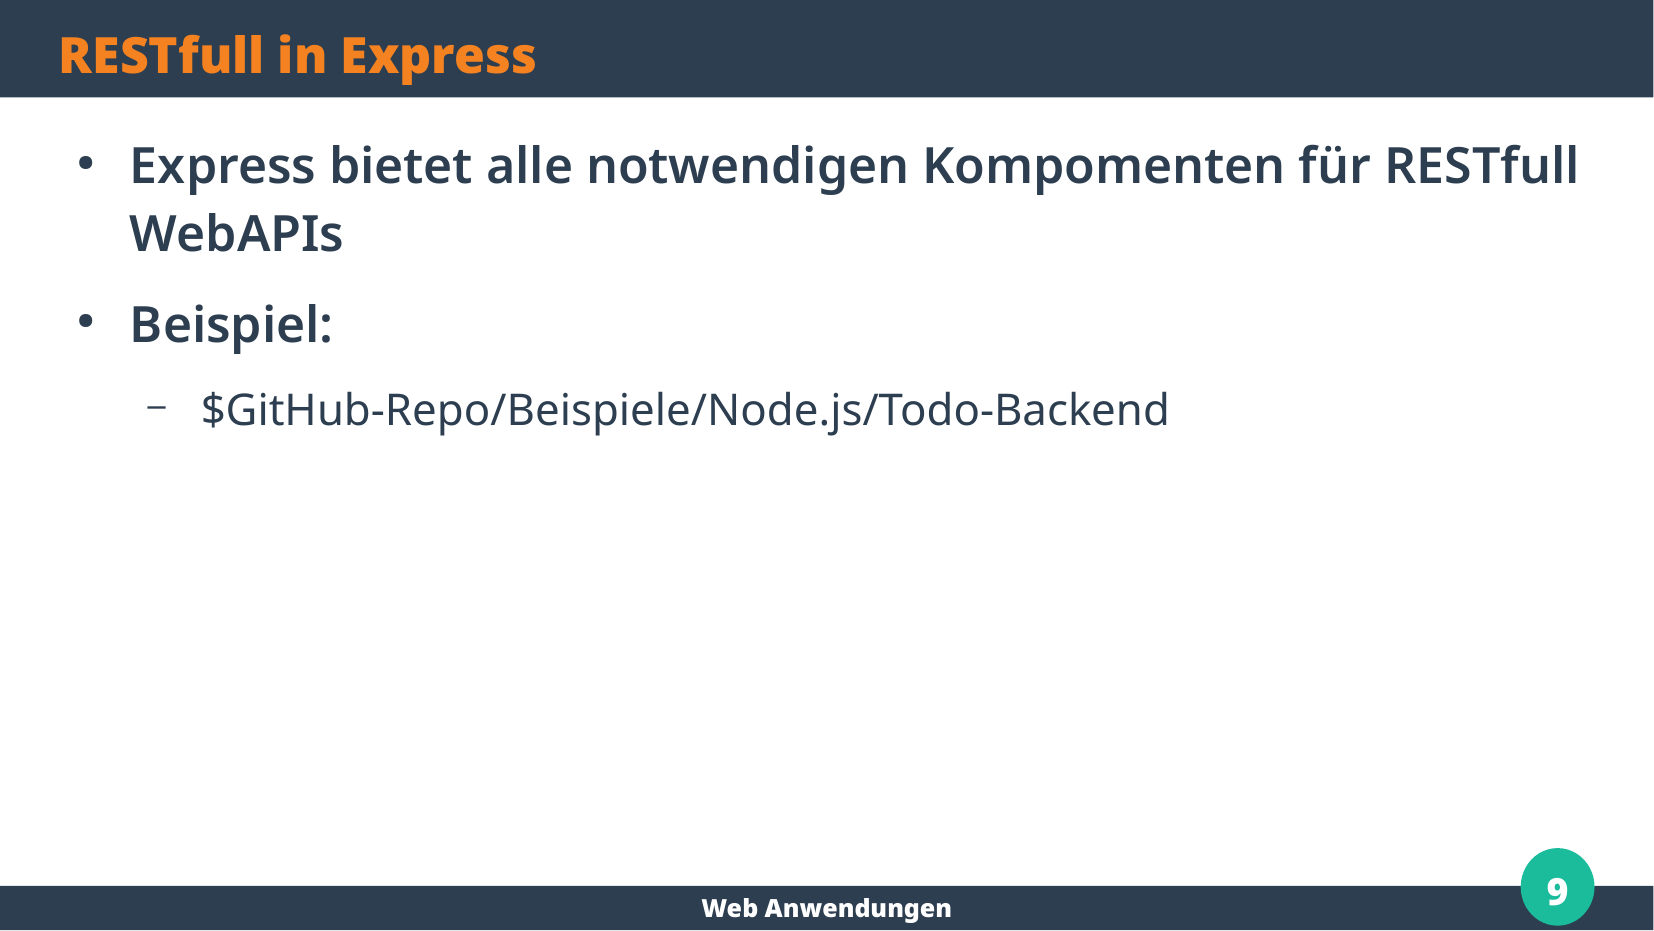

# RESTfull in Express
Express bietet alle notwendigen Kompomenten für RESTfull WebAPIs
Beispiel:
$GitHub-Repo/Beispiele/Node.js/Todo-Backend
9